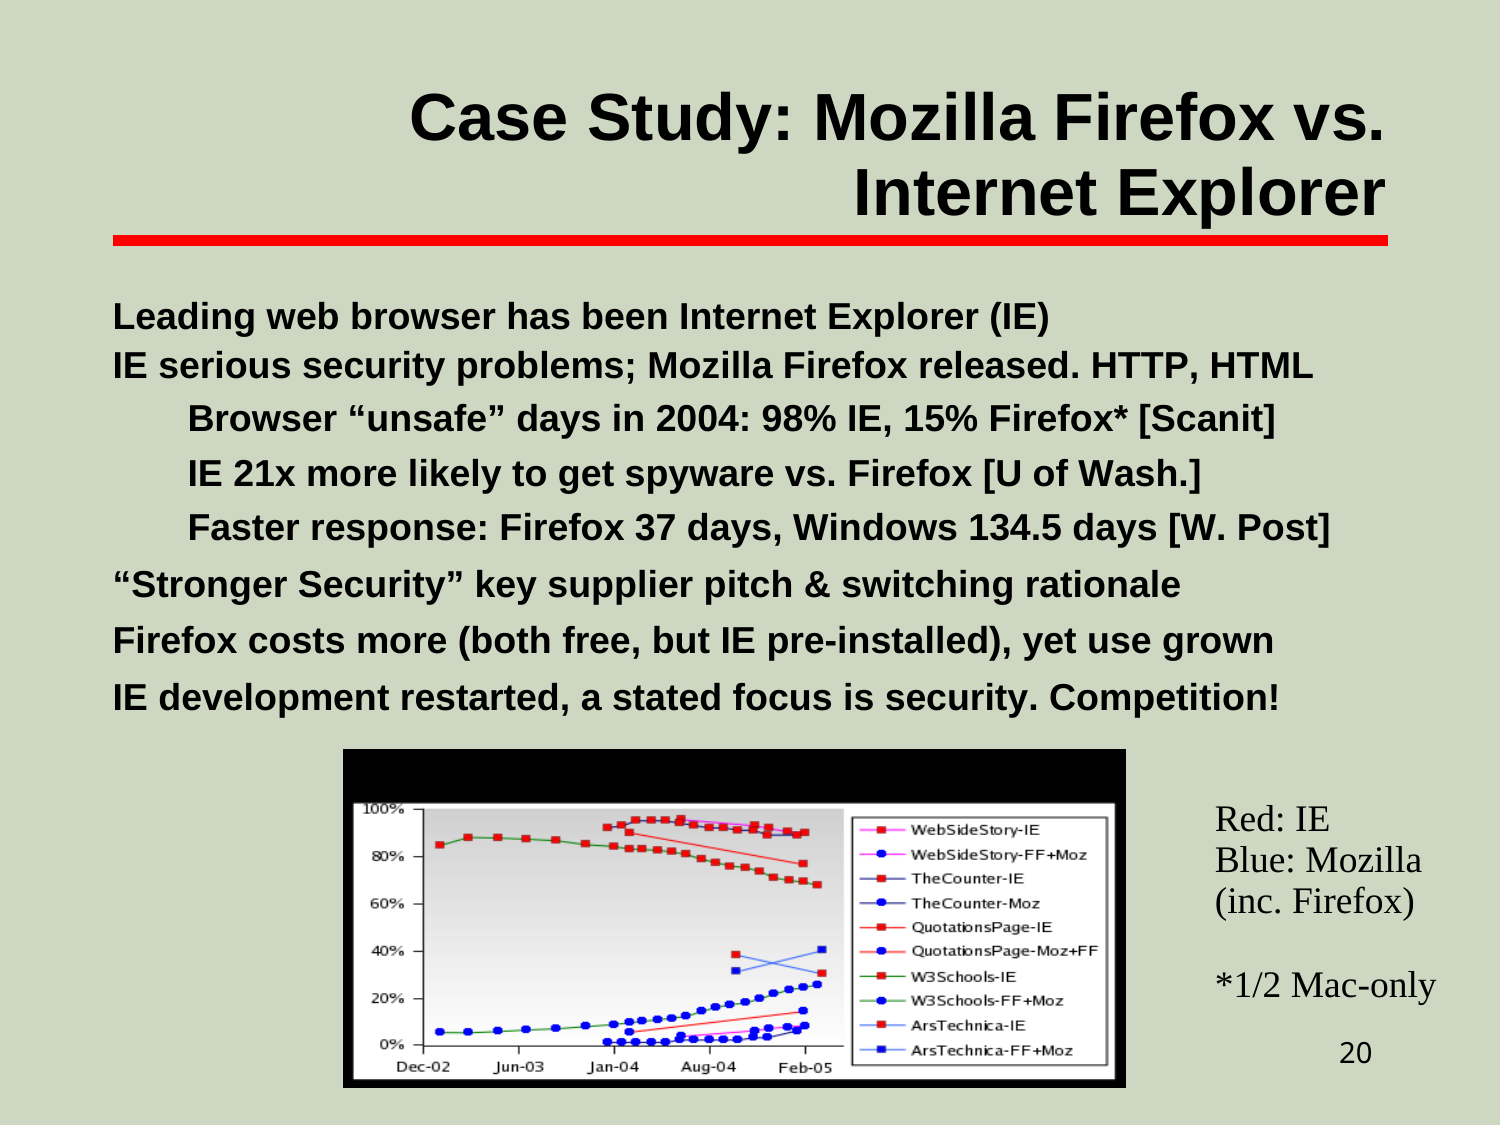

# Case Study: Mozilla Firefox vs. Internet Explorer
Leading web browser has been Internet Explorer (IE)
IE serious security problems; Mozilla Firefox released. HTTP, HTML
Browser “unsafe” days in 2004: 98% IE, 15% Firefox* [Scanit]
IE 21x more likely to get spyware vs. Firefox [U of Wash.]
Faster response: Firefox 37 days, Windows 134.5 days [W. Post]
“Stronger Security” key supplier pitch & switching rationale
Firefox costs more (both free, but IE pre-installed), yet use grown
IE development restarted, a stated focus is security. Competition!
Red: IE
Blue: Mozilla (inc. Firefox)
*1/2 Mac-only